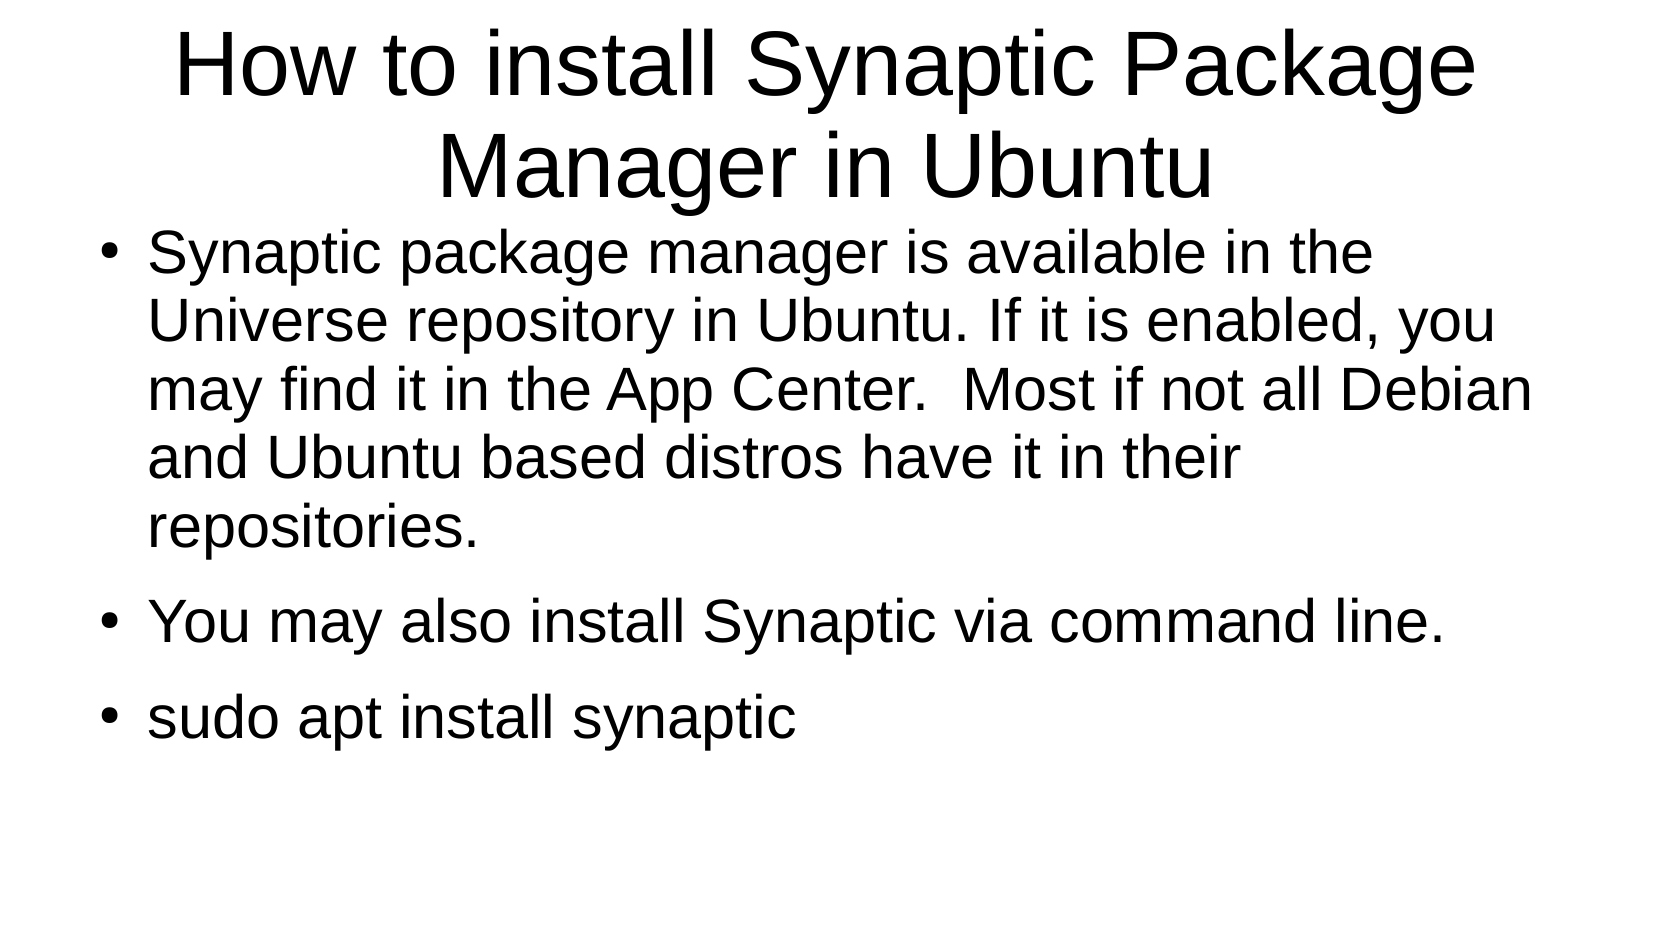

# How to install Synaptic Package Manager in Ubuntu
Synaptic package manager is available in the Universe repository in Ubuntu. If it is enabled, you may find it in the App Center. Most if not all Debian and Ubuntu based distros have it in their repositories.
You may also install Synaptic via command line.
sudo apt install synaptic